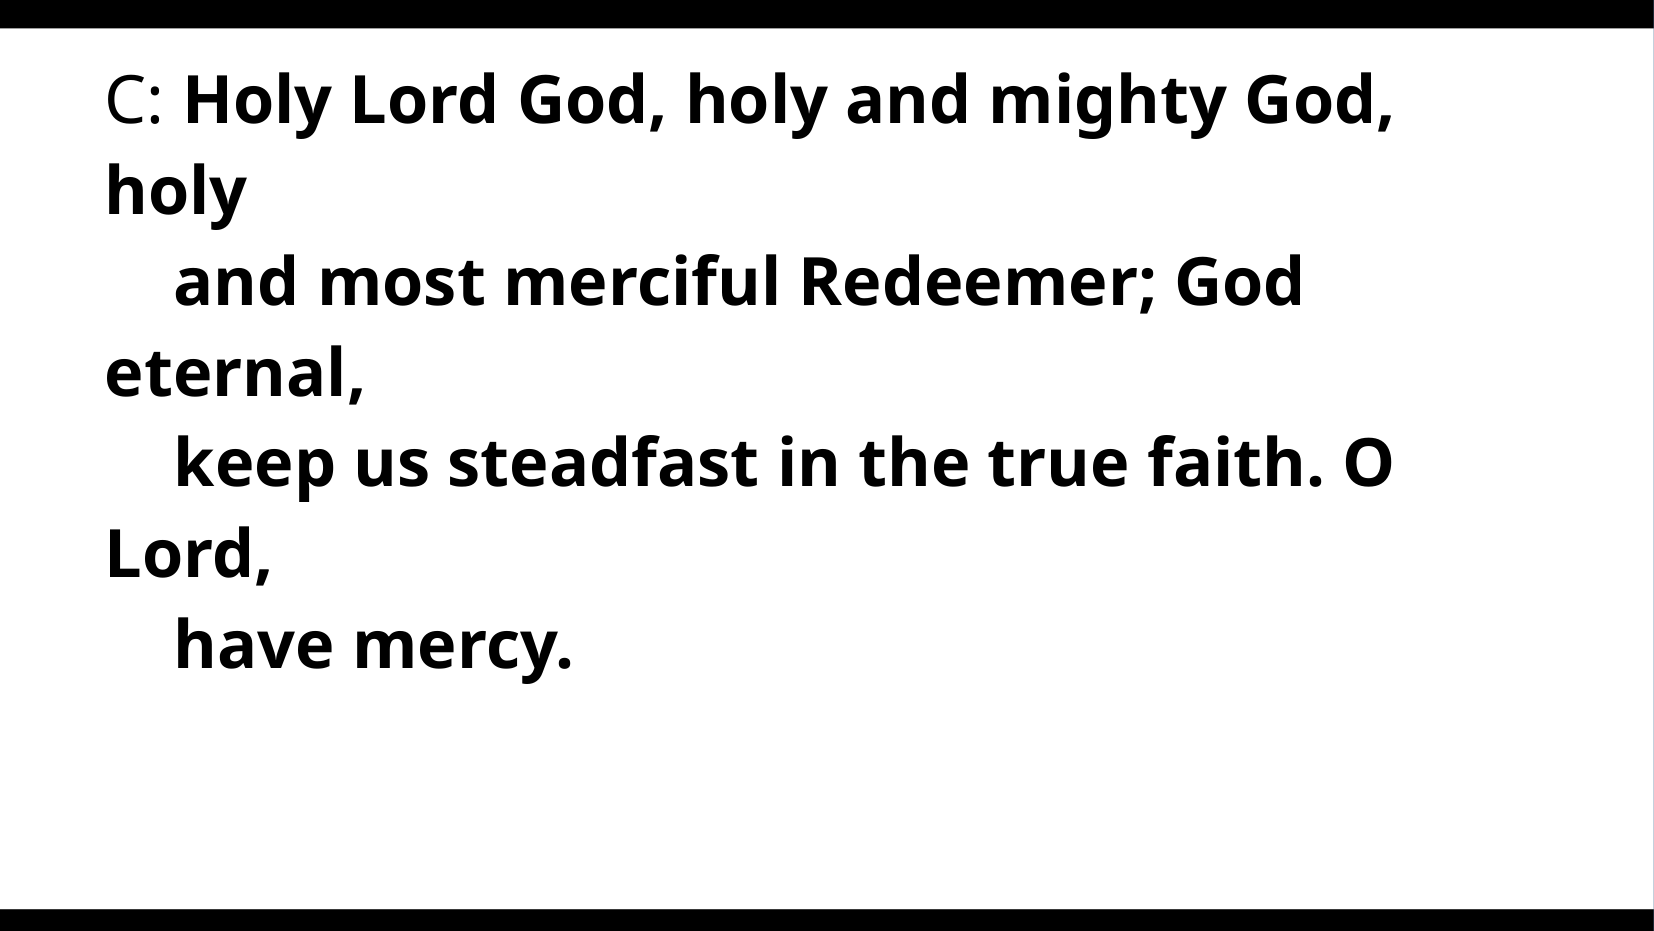

C: Holy Lord God, holy and mighty God, holy
 and most merciful Redeemer; God eternal,
 keep us steadfast in the true faith. O Lord,
 have mercy.